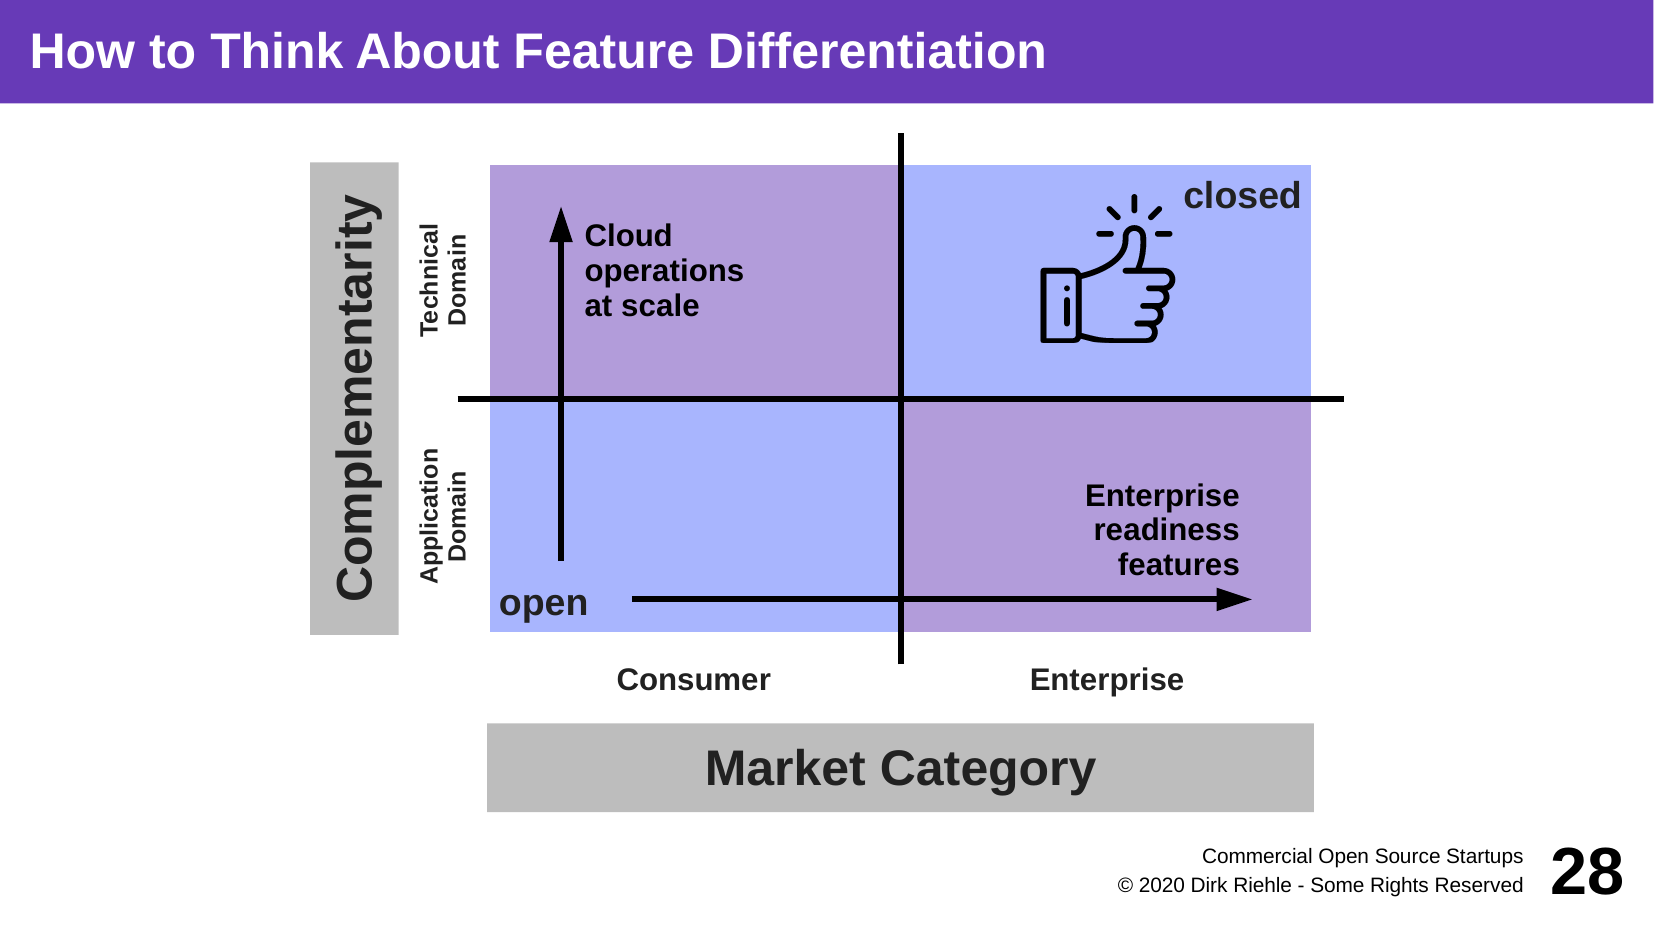

# How to Think About Feature Differentiation
closed
Cloud
operations
at scale
Technical Domain
Complementarity
open
Application
Domain
Enterprise
readiness
features
Consumer
Enterprise
Market Category
Commercial Open Source Startups
28
© 2020 Dirk Riehle - Some Rights Reserved